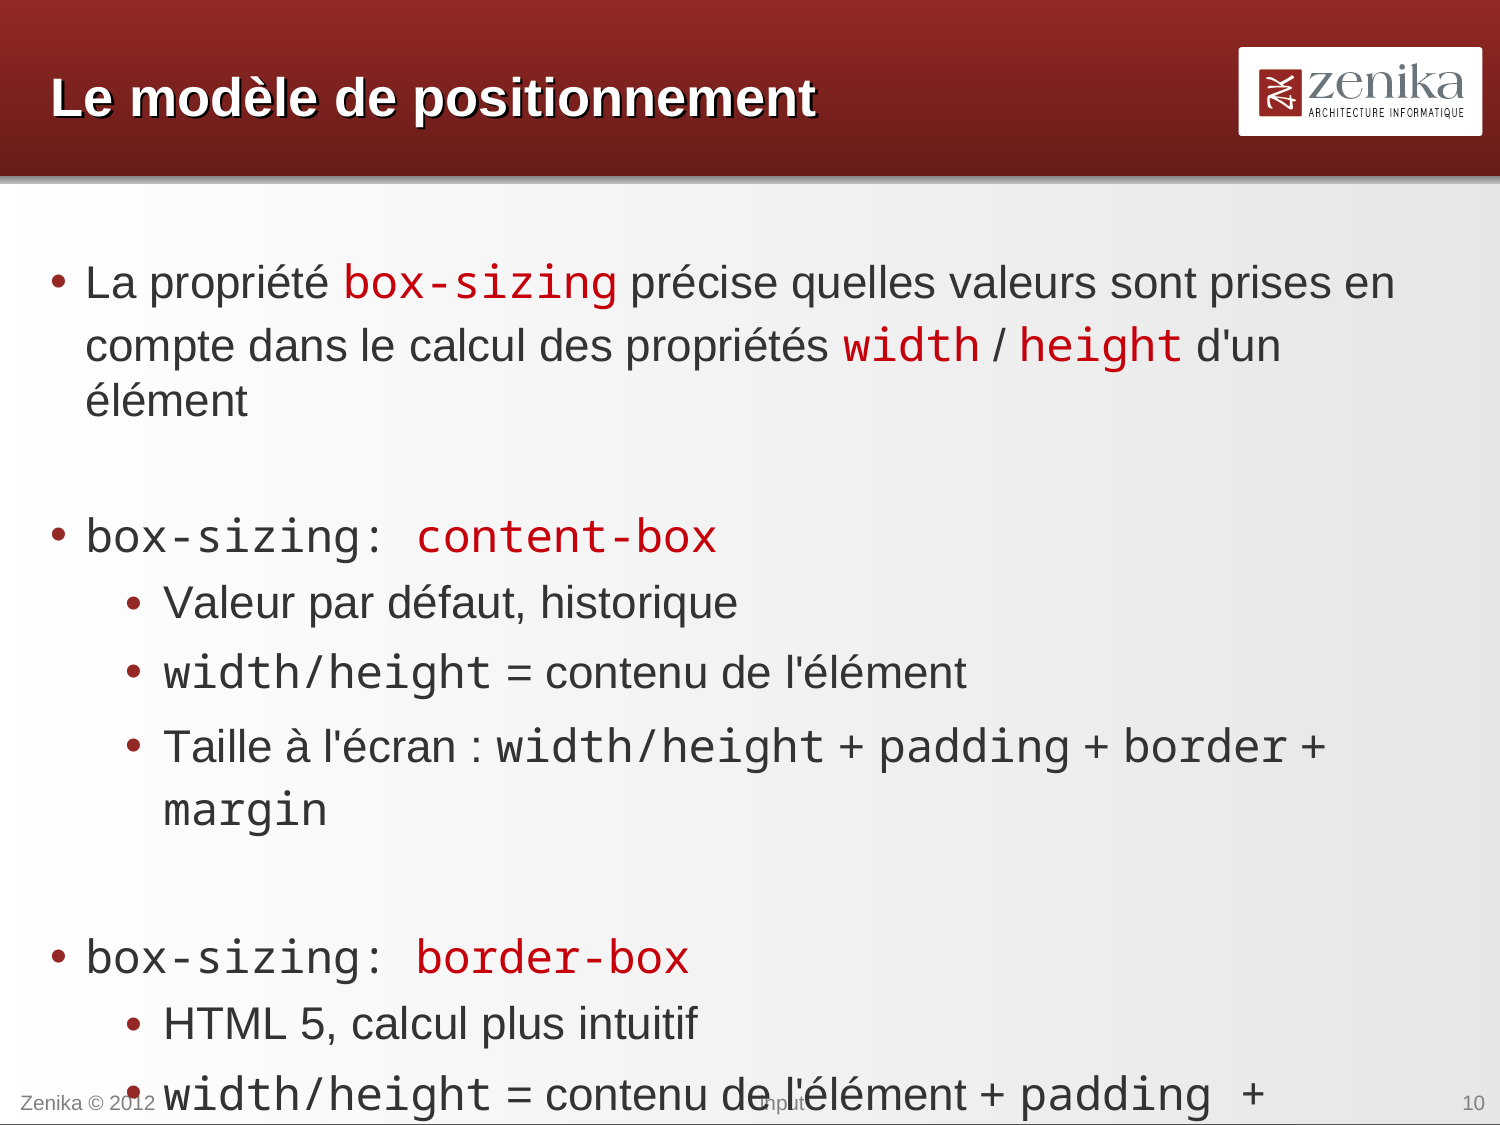

# Le modèle de positionnement
La propriété box-sizing précise quelles valeurs sont prises en compte dans le calcul des propriétés width / height d'un élément
box-sizing: content-box
Valeur par défaut, historique
width/height = contenu de l'élément
Taille à l'écran : width/height + padding + border + margin
box-sizing: border-box
HTML 5, calcul plus intuitif
width/height = contenu de l'élément + padding + border
Taille à l'écran : width/height + margin